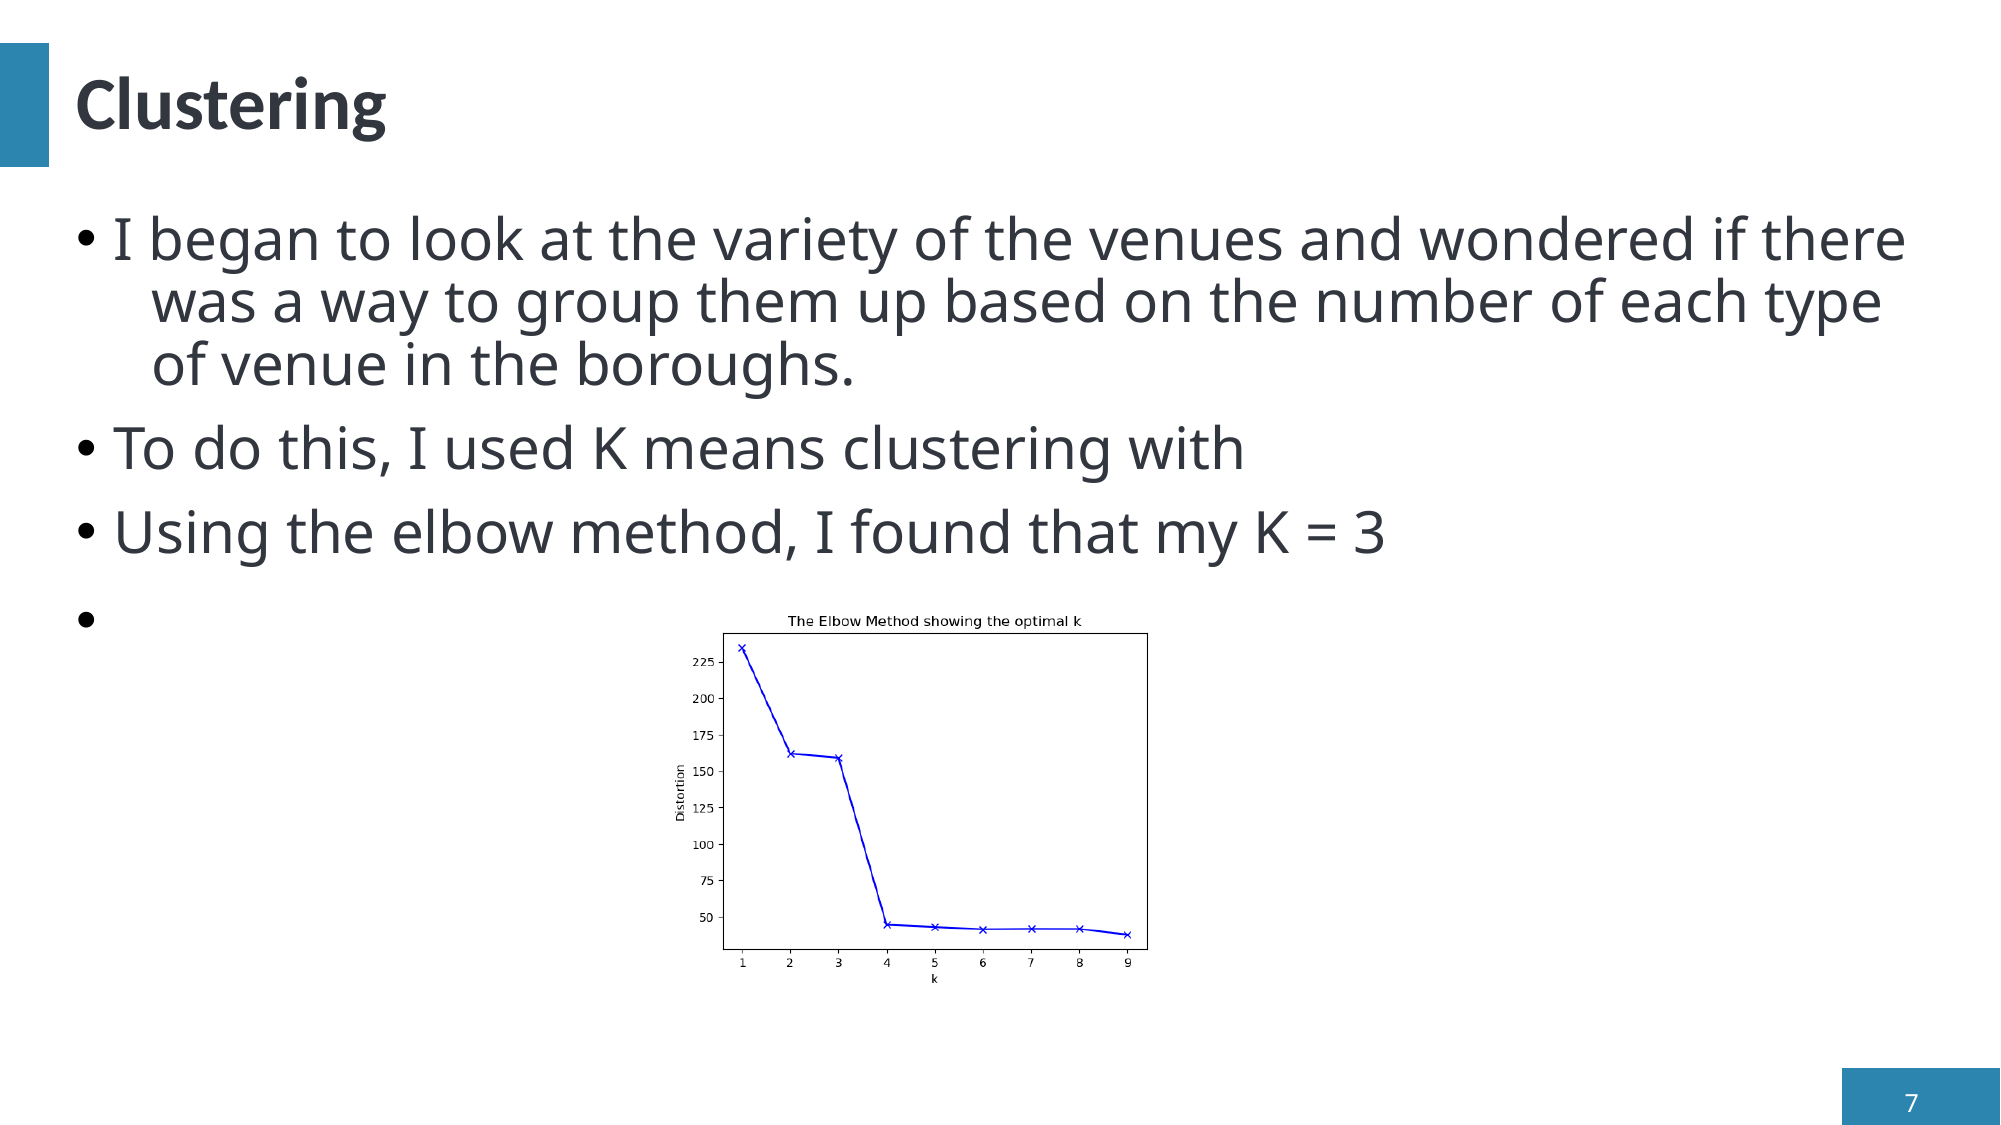

# Clustering
I began to look at the variety of the venues and wondered if there was a way to group them up based on the number of each type of venue in the boroughs.
To do this, I used K means clustering with
Using the elbow method, I found that my K = 3